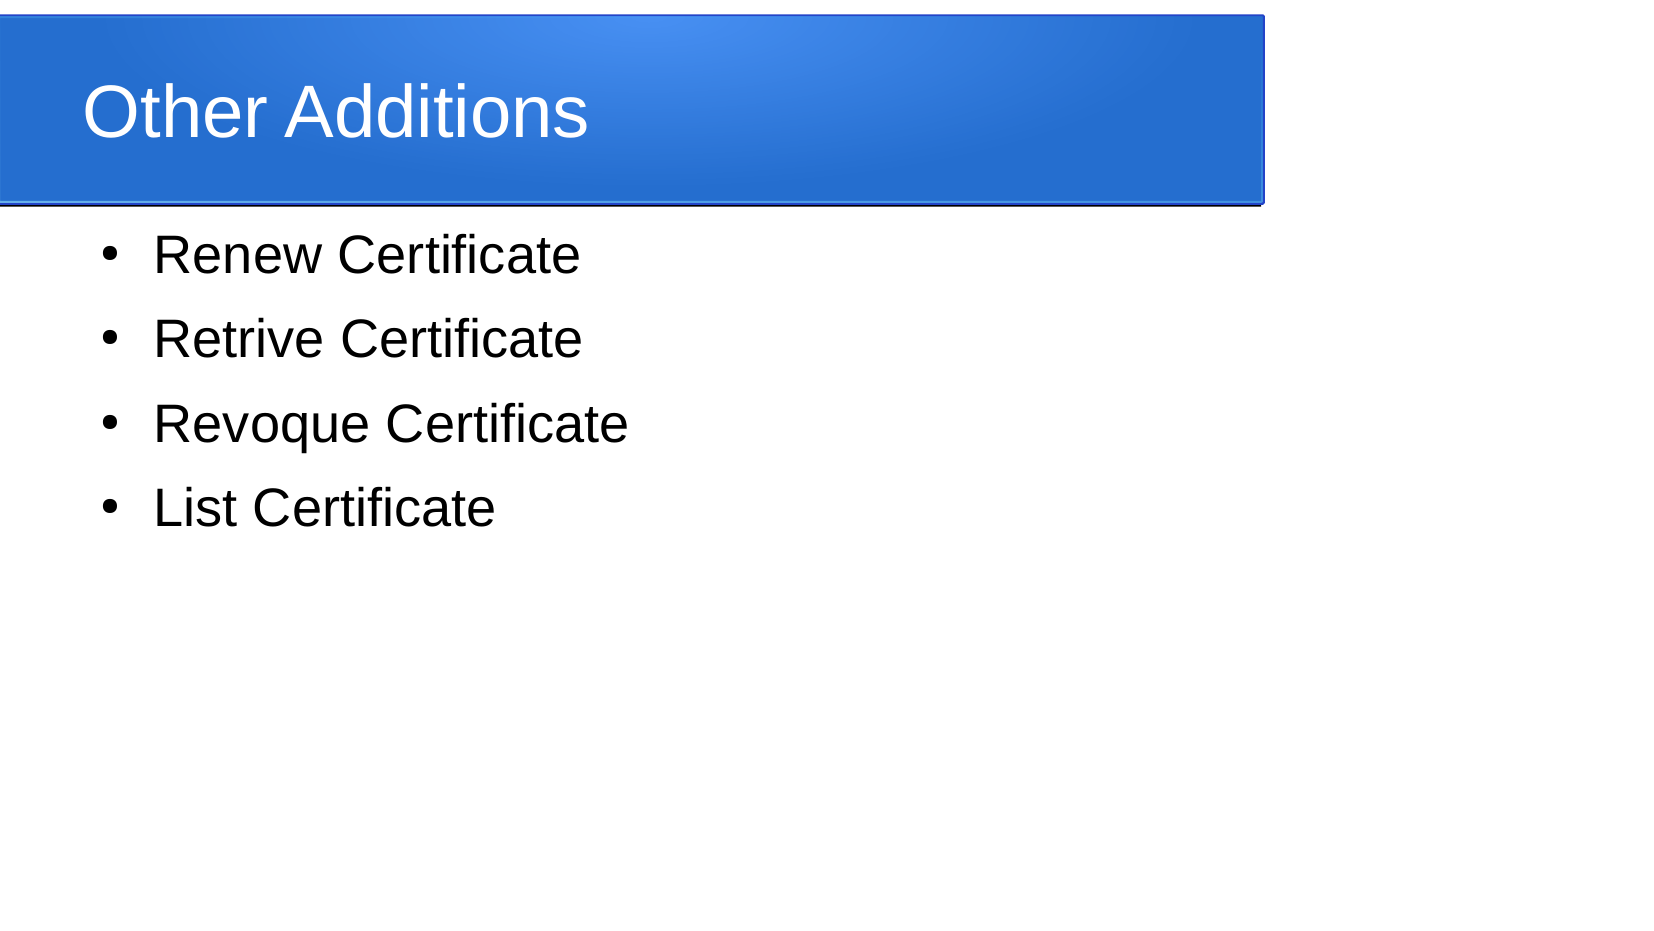

# Other Additions
Renew Certificate
Retrive Certificate
Revoque Certificate
List Certificate